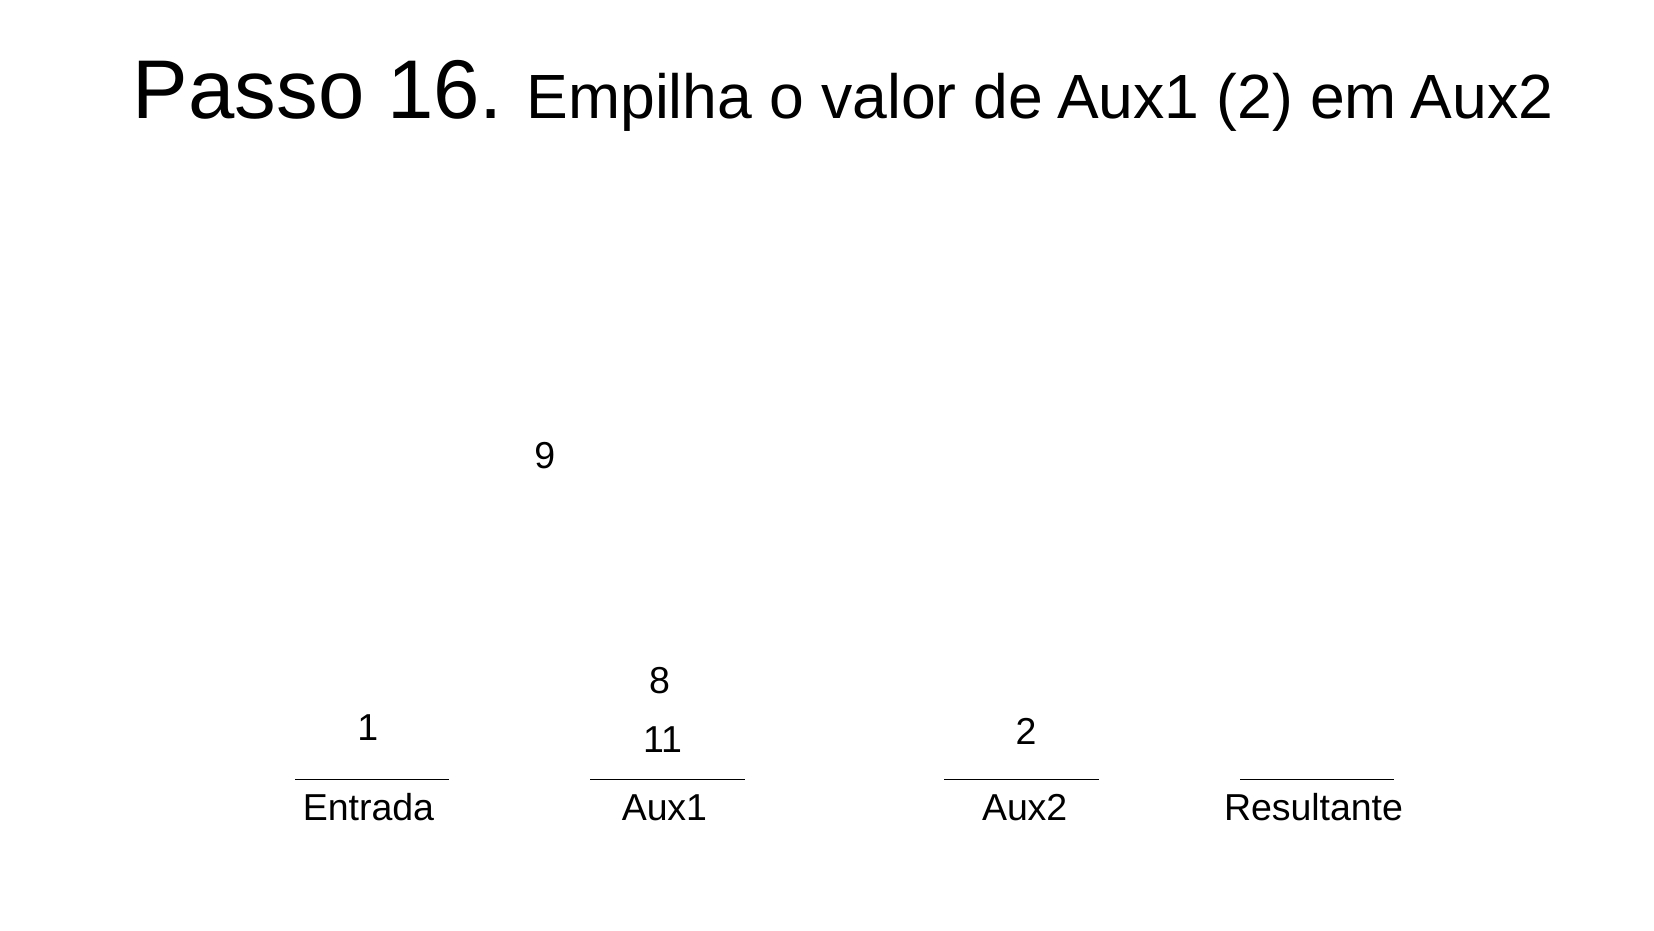

Passo 16. Empilha o valor de Aux1 (2) em Aux2
9
8
1
2
11
Entrada
Aux1
Aux2
Resultante